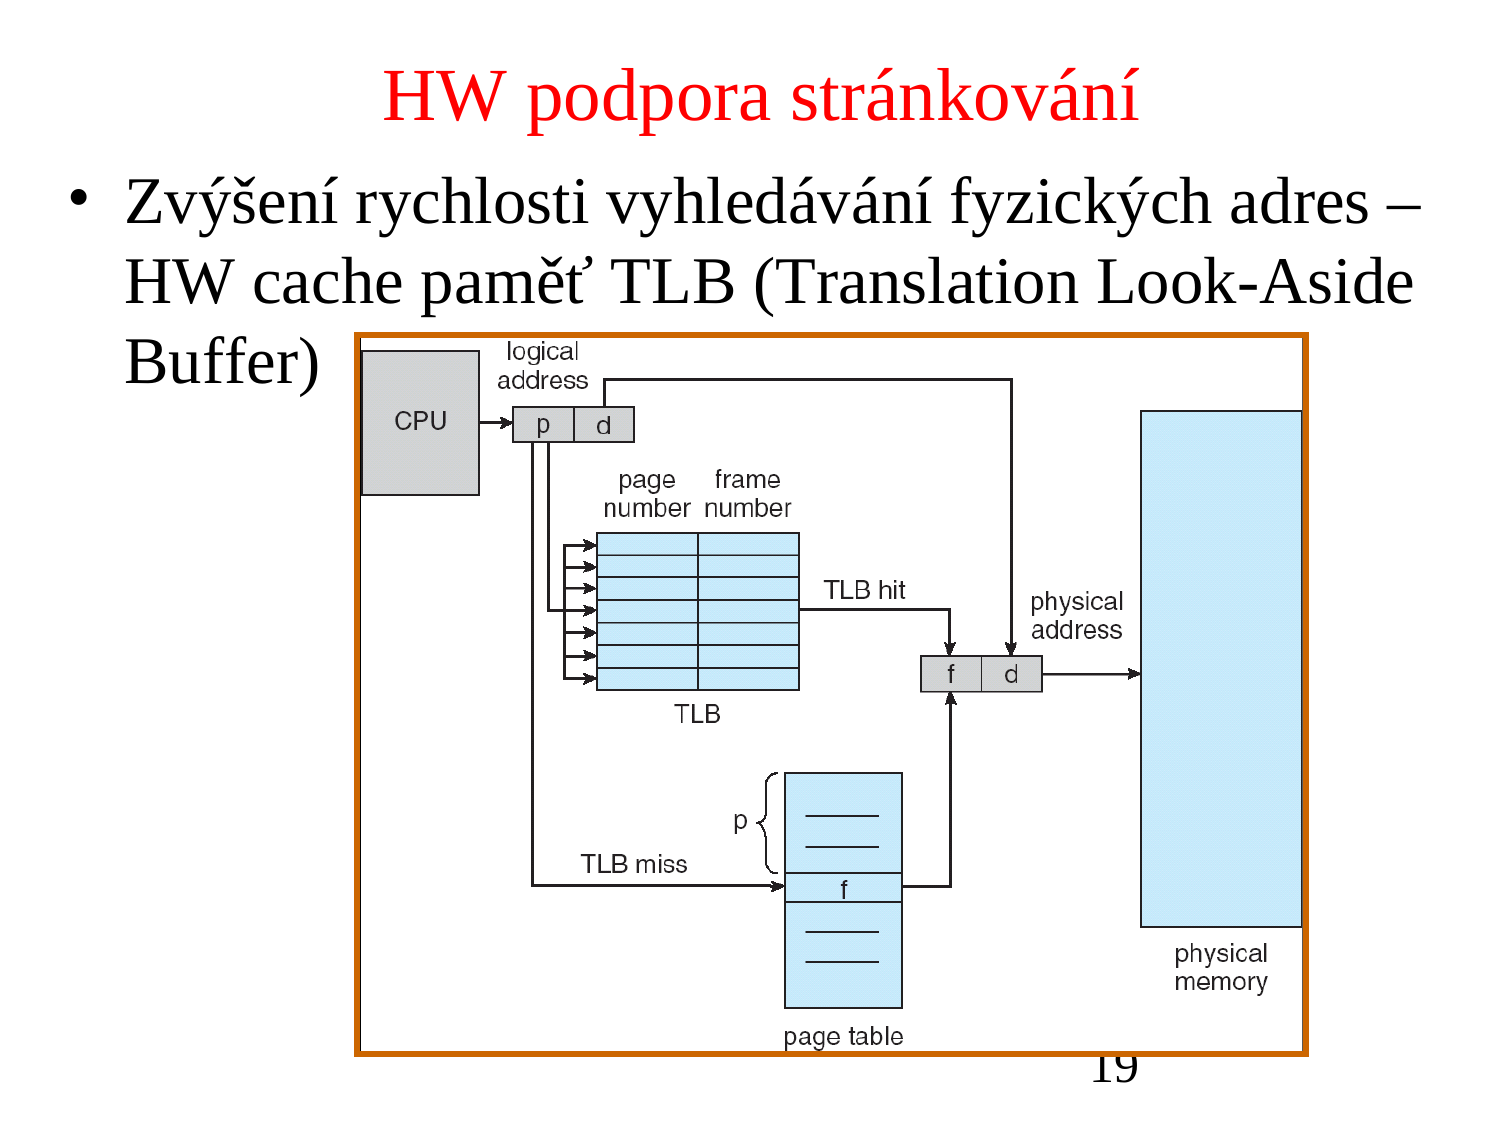

# HW podpora stránkování
Zvýšení rychlosti vyhledávání fyzických adres – HW cache paměť TLB (Translation Look-Aside Buffer)
19